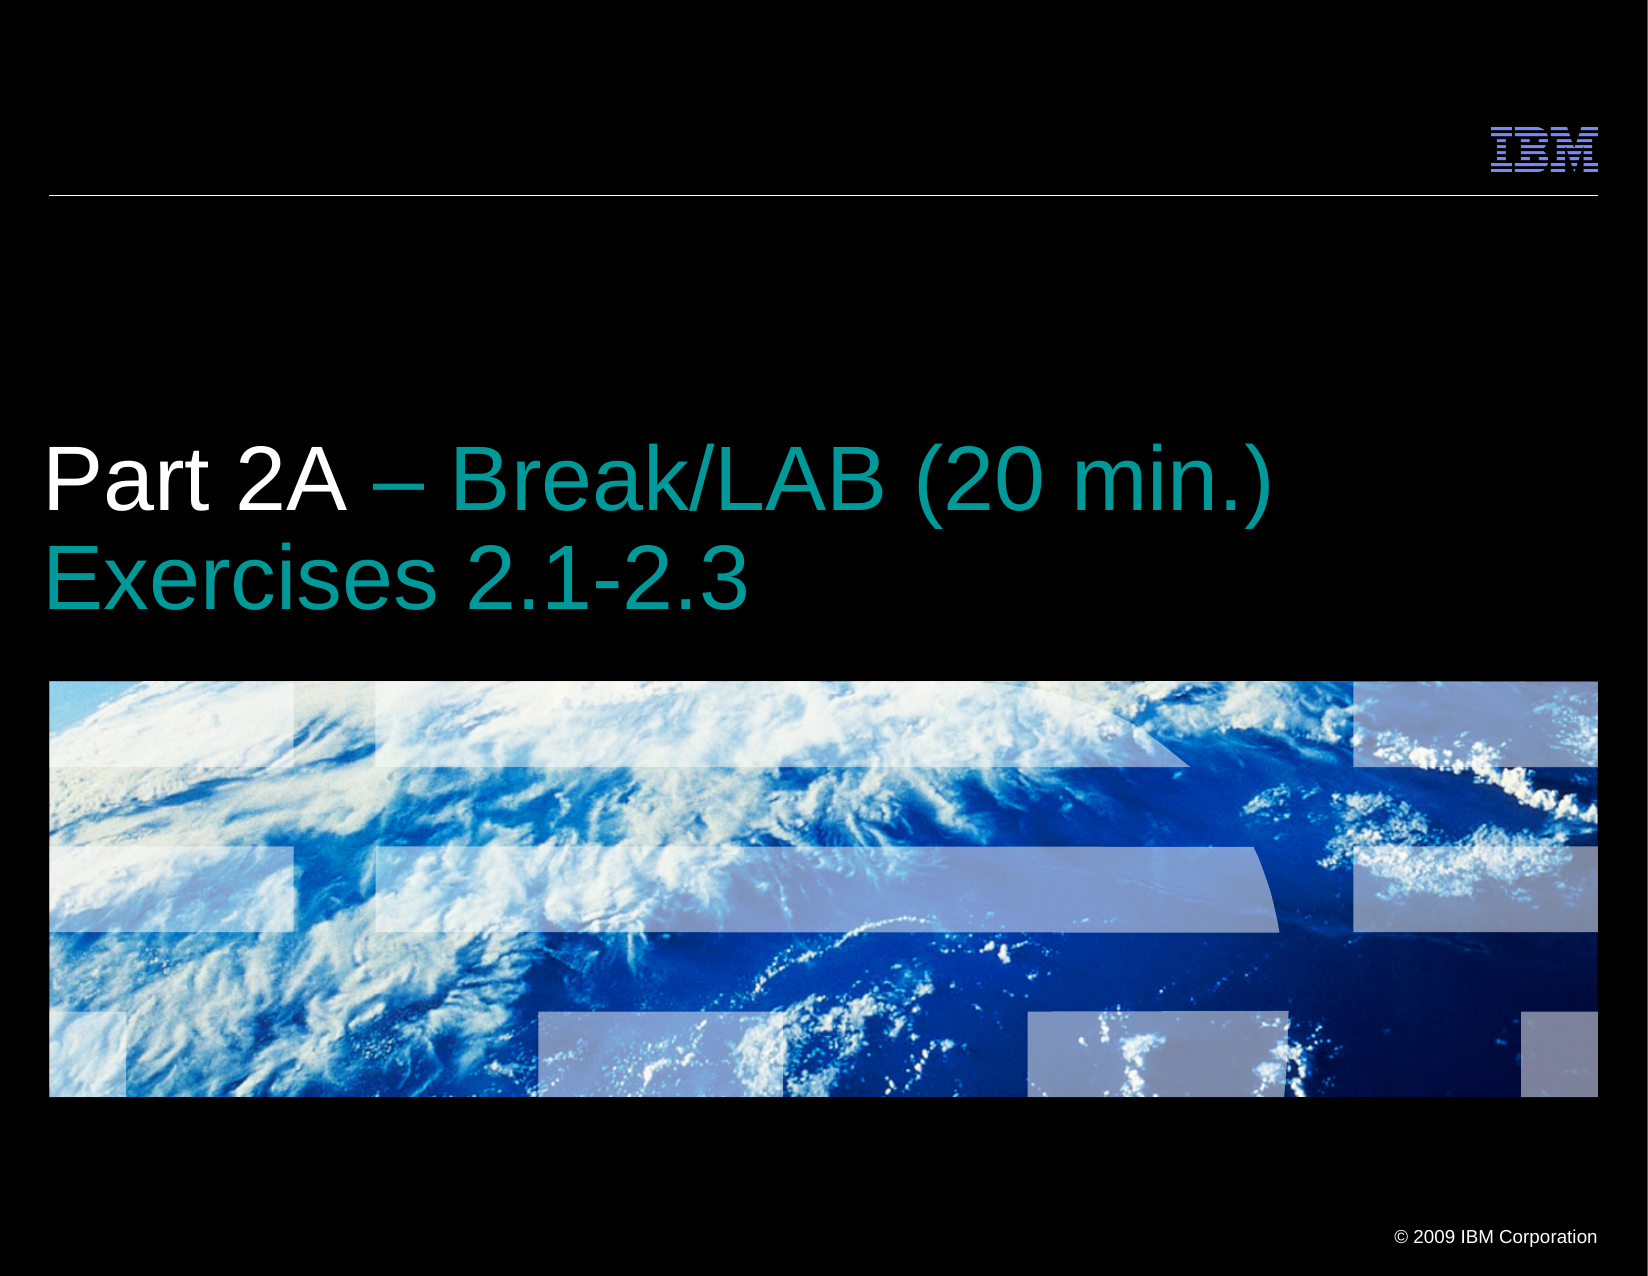

# Part 2A – Break/LAB (20 min.) Exercises 2.1-2.3